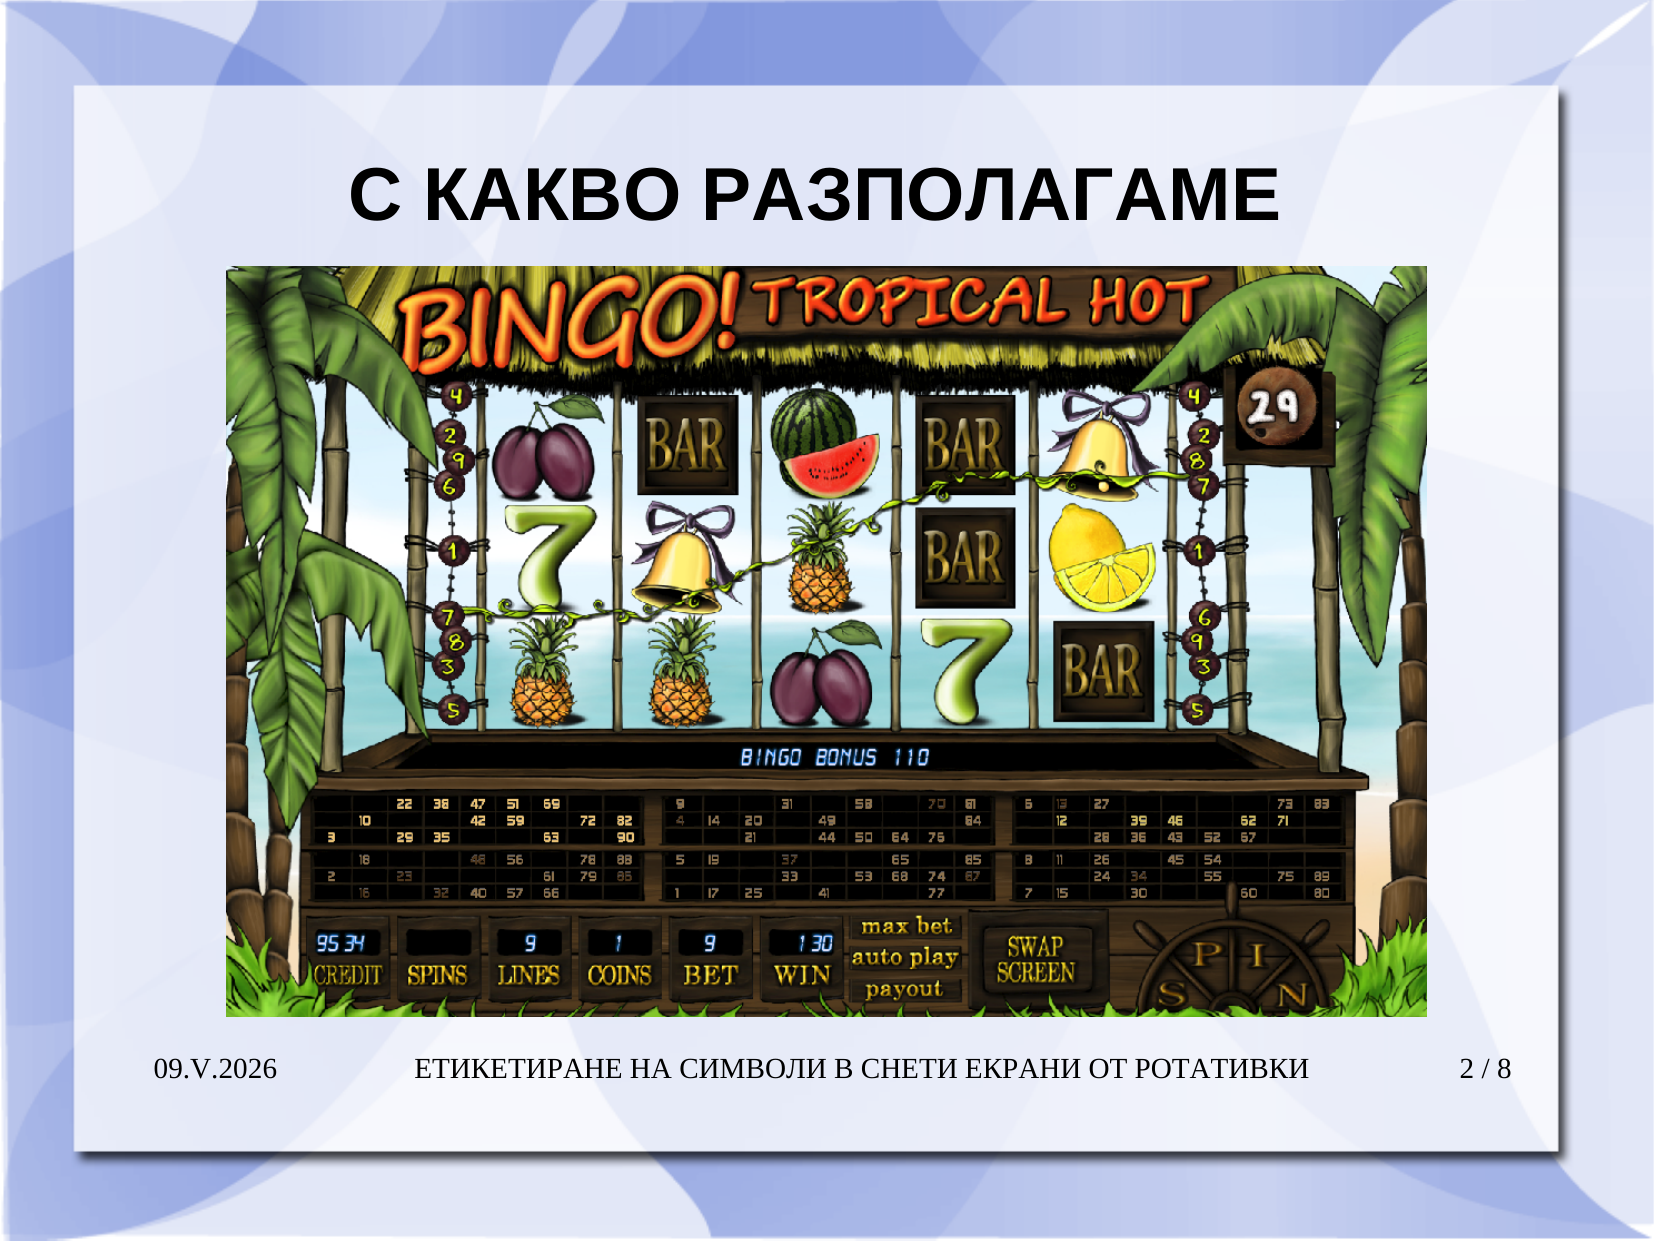

# С какво разполагаме
09.V.2026
ЕТИКЕТИРАНЕ НА СИМВОЛИ В СНЕТИ ЕКРАНИ ОТ РОТАТИВКИ
2